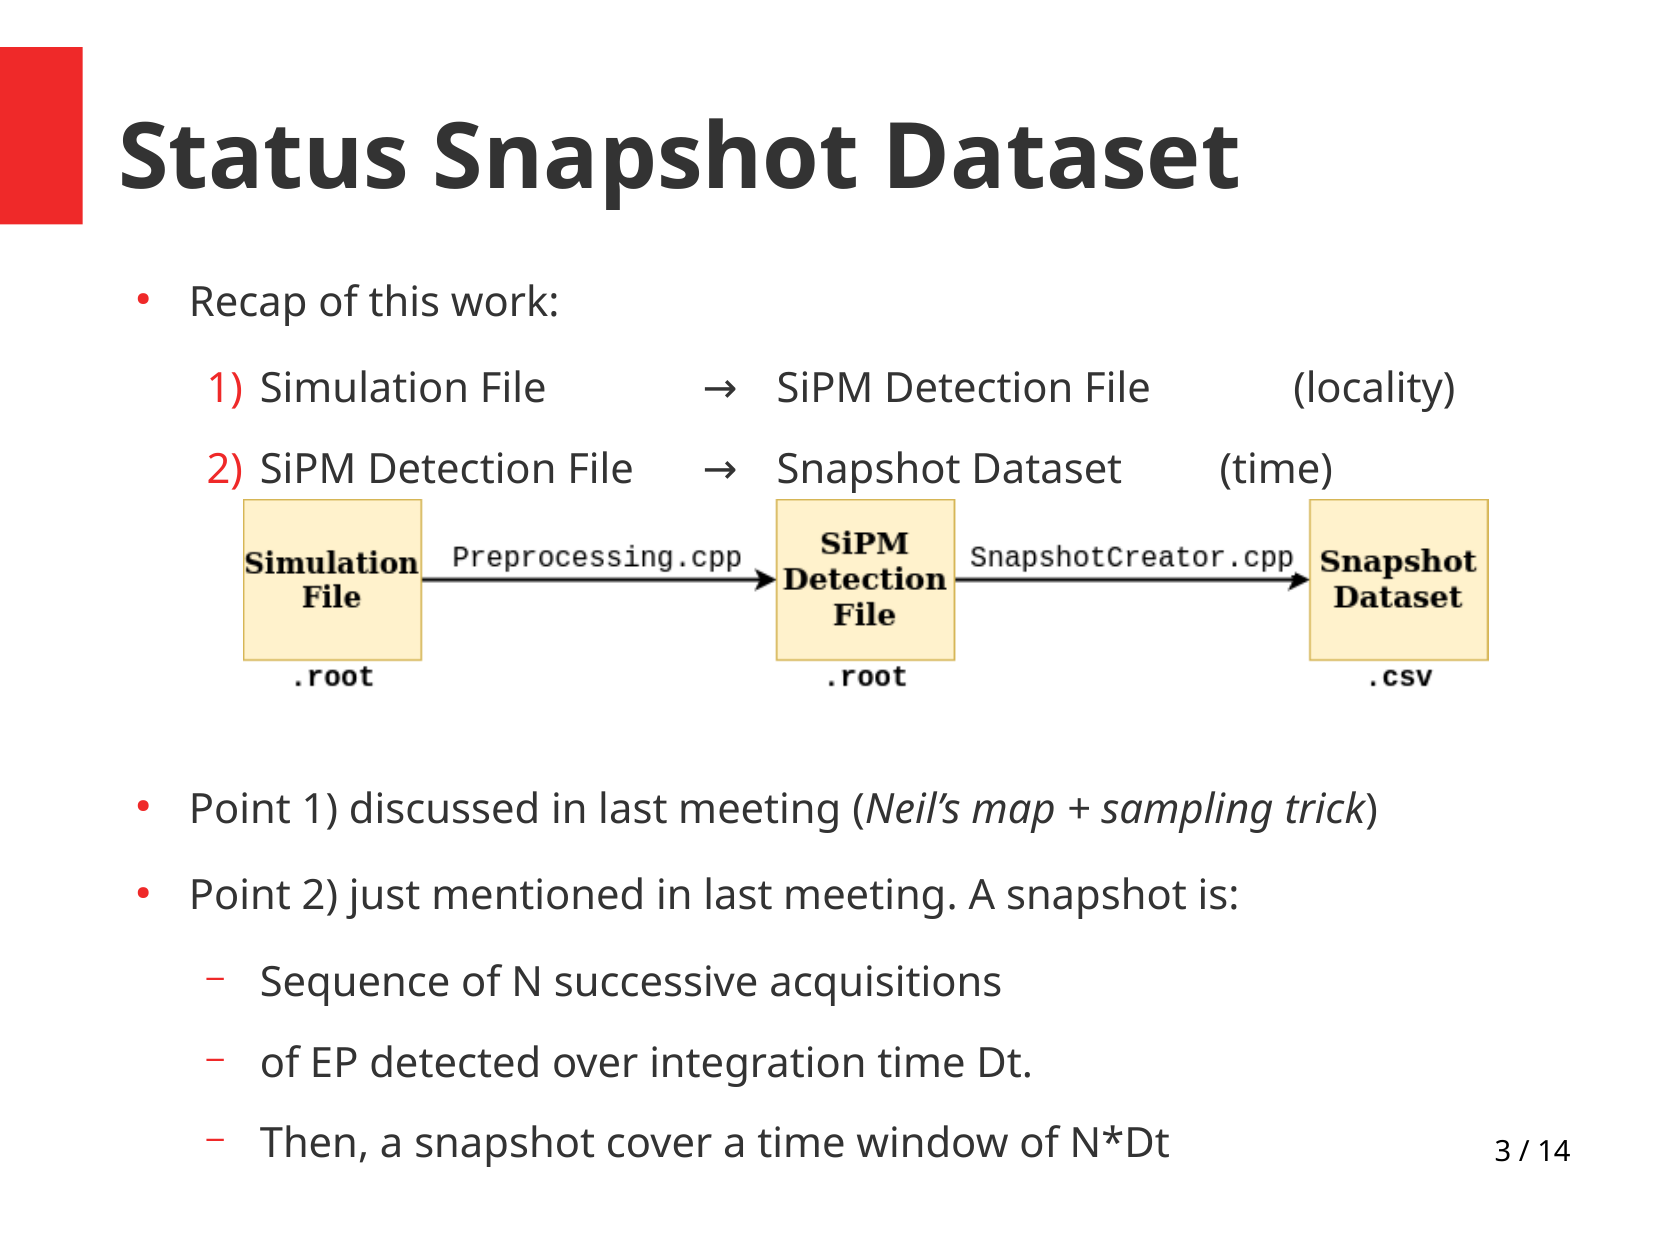

# Status Snapshot Dataset
Recap of this work:
Simulation File 		→ 	SiPM Detection File 		(locality)
SiPM Detection File 	→ 	Snapshot Dataset 	(time)
Point 1) discussed in last meeting (Neil’s map + sampling trick)
Point 2) just mentioned in last meeting. A snapshot is:
Sequence of N successive acquisitions
of EP detected over integration time Dt.
Then, a snapshot cover a time window of N*Dt
3